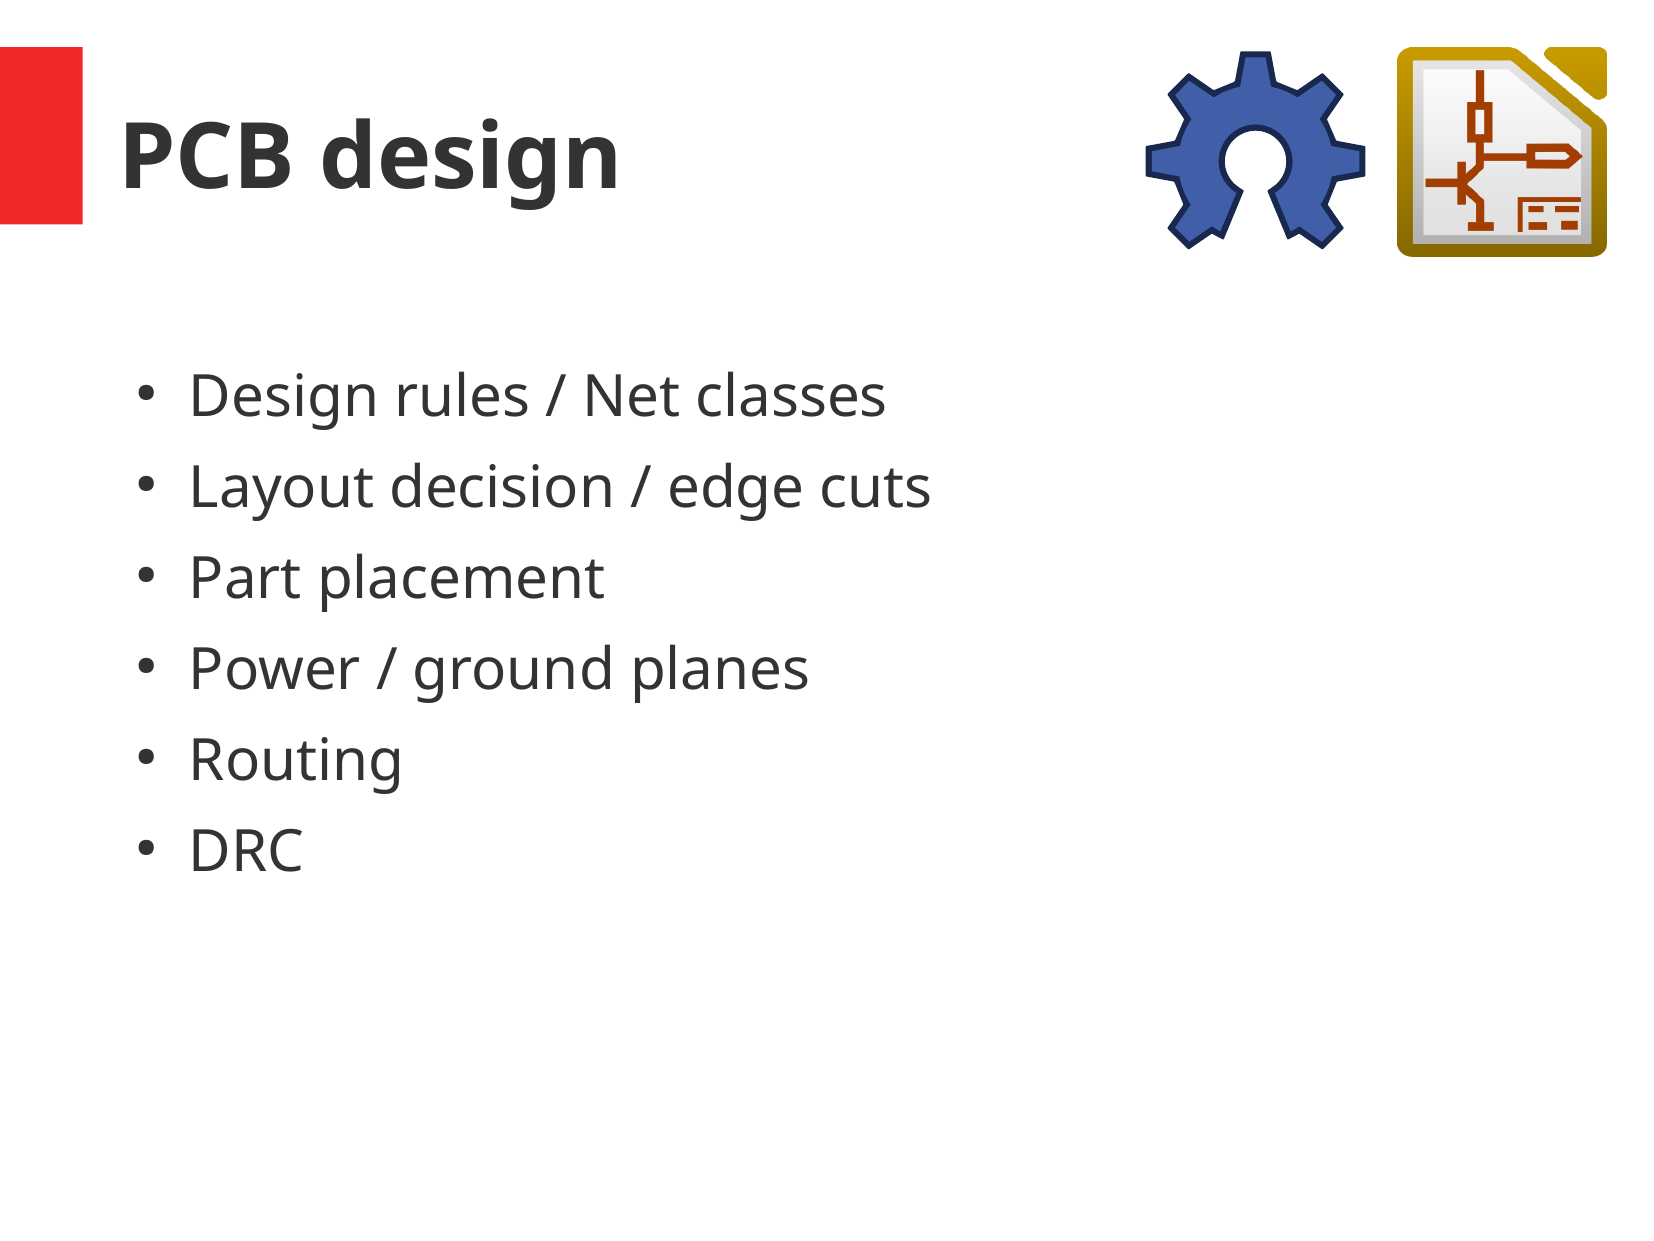

# PCB design
Design rules / Net classes
Layout decision / edge cuts
Part placement
Power / ground planes
Routing
DRC